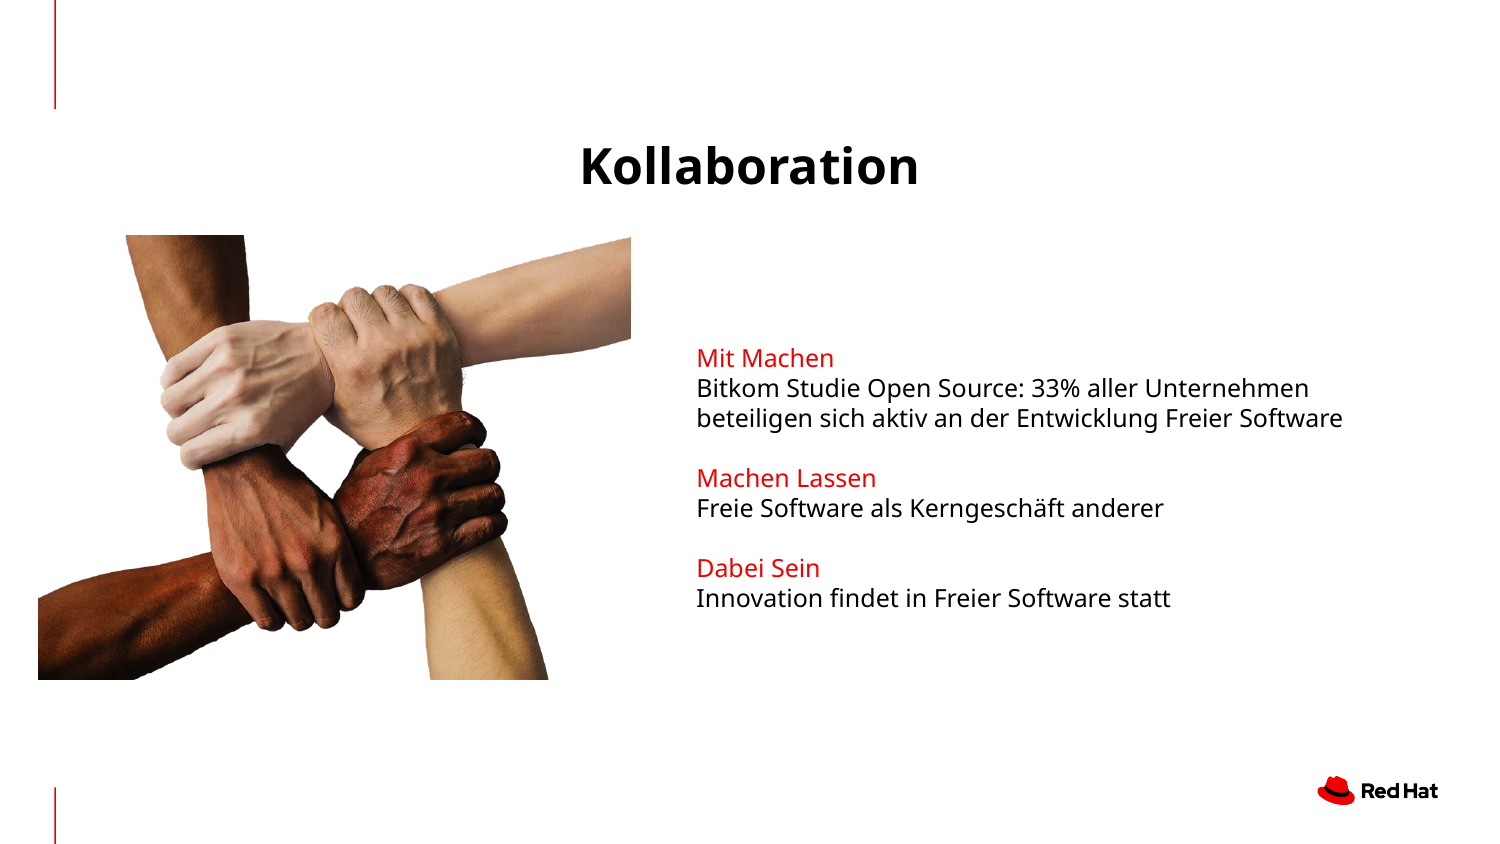

Kollaboration
Mit Machen
Bitkom Studie Open Source: 33% aller Unternehmen beteiligen sich aktiv an der Entwicklung Freier Software
Machen Lassen
Freie Software als Kerngeschäft anderer
Dabei Sein
Innovation findet in Freier Software statt